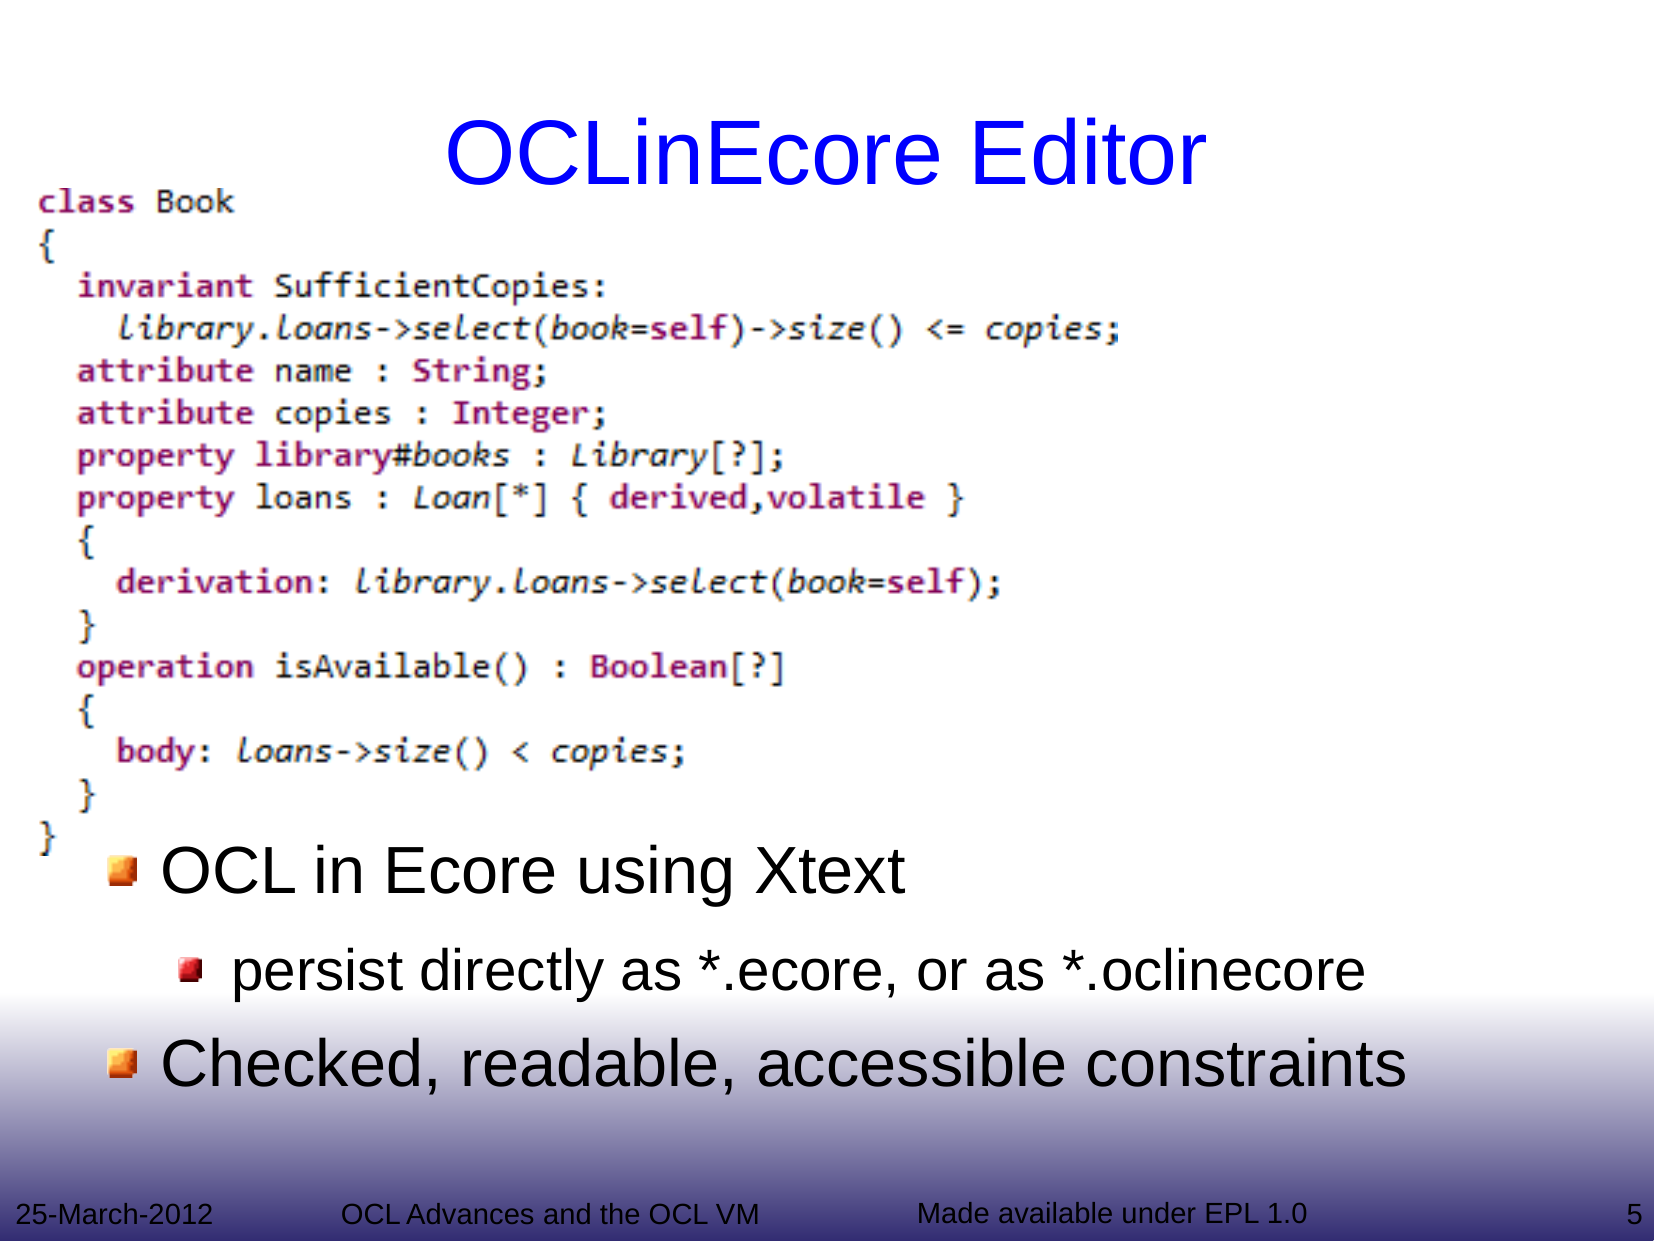

# OCLinEcore Editor
OCL in Ecore using Xtext
persist directly as *.ecore, or as *.oclinecore
Checked, readable, accessible constraints
25-March-2012
OCL Advances and the OCL VM
5